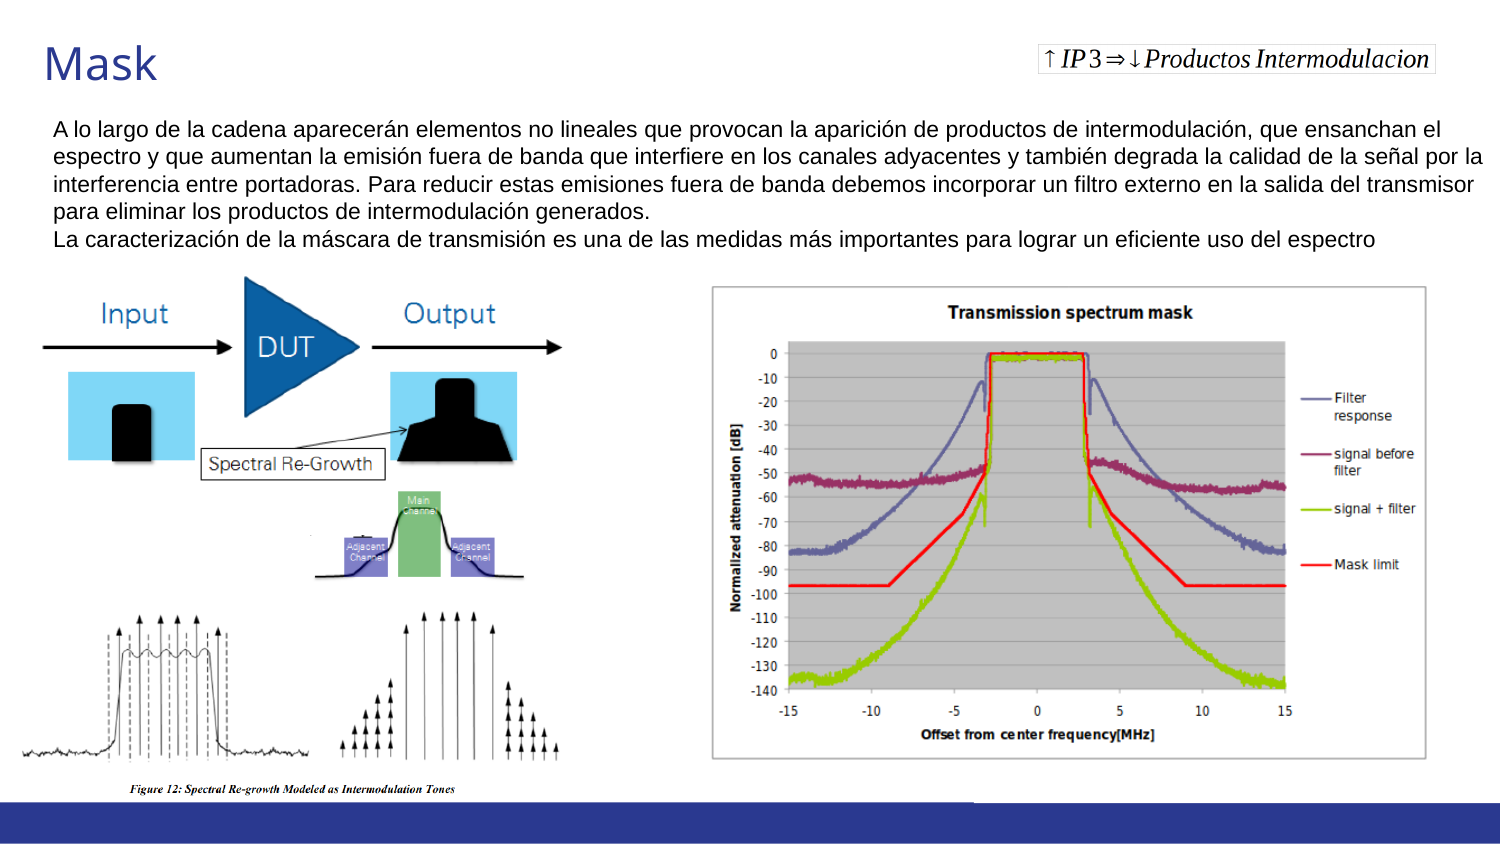

# Mask
A lo largo de la cadena aparecerán elementos no lineales que provocan la aparición de productos de intermodulación, que ensanchan el espectro y que aumentan la emisión fuera de banda que interfiere en los canales adyacentes y también degrada la calidad de la señal por la interferencia entre portadoras. Para reducir estas emisiones fuera de banda debemos incorporar un filtro externo en la salida del transmisor para eliminar los productos de intermodulación generados.
La caracterización de la máscara de transmisión es una de las medidas más importantes para lograr un eficiente uso del espectro